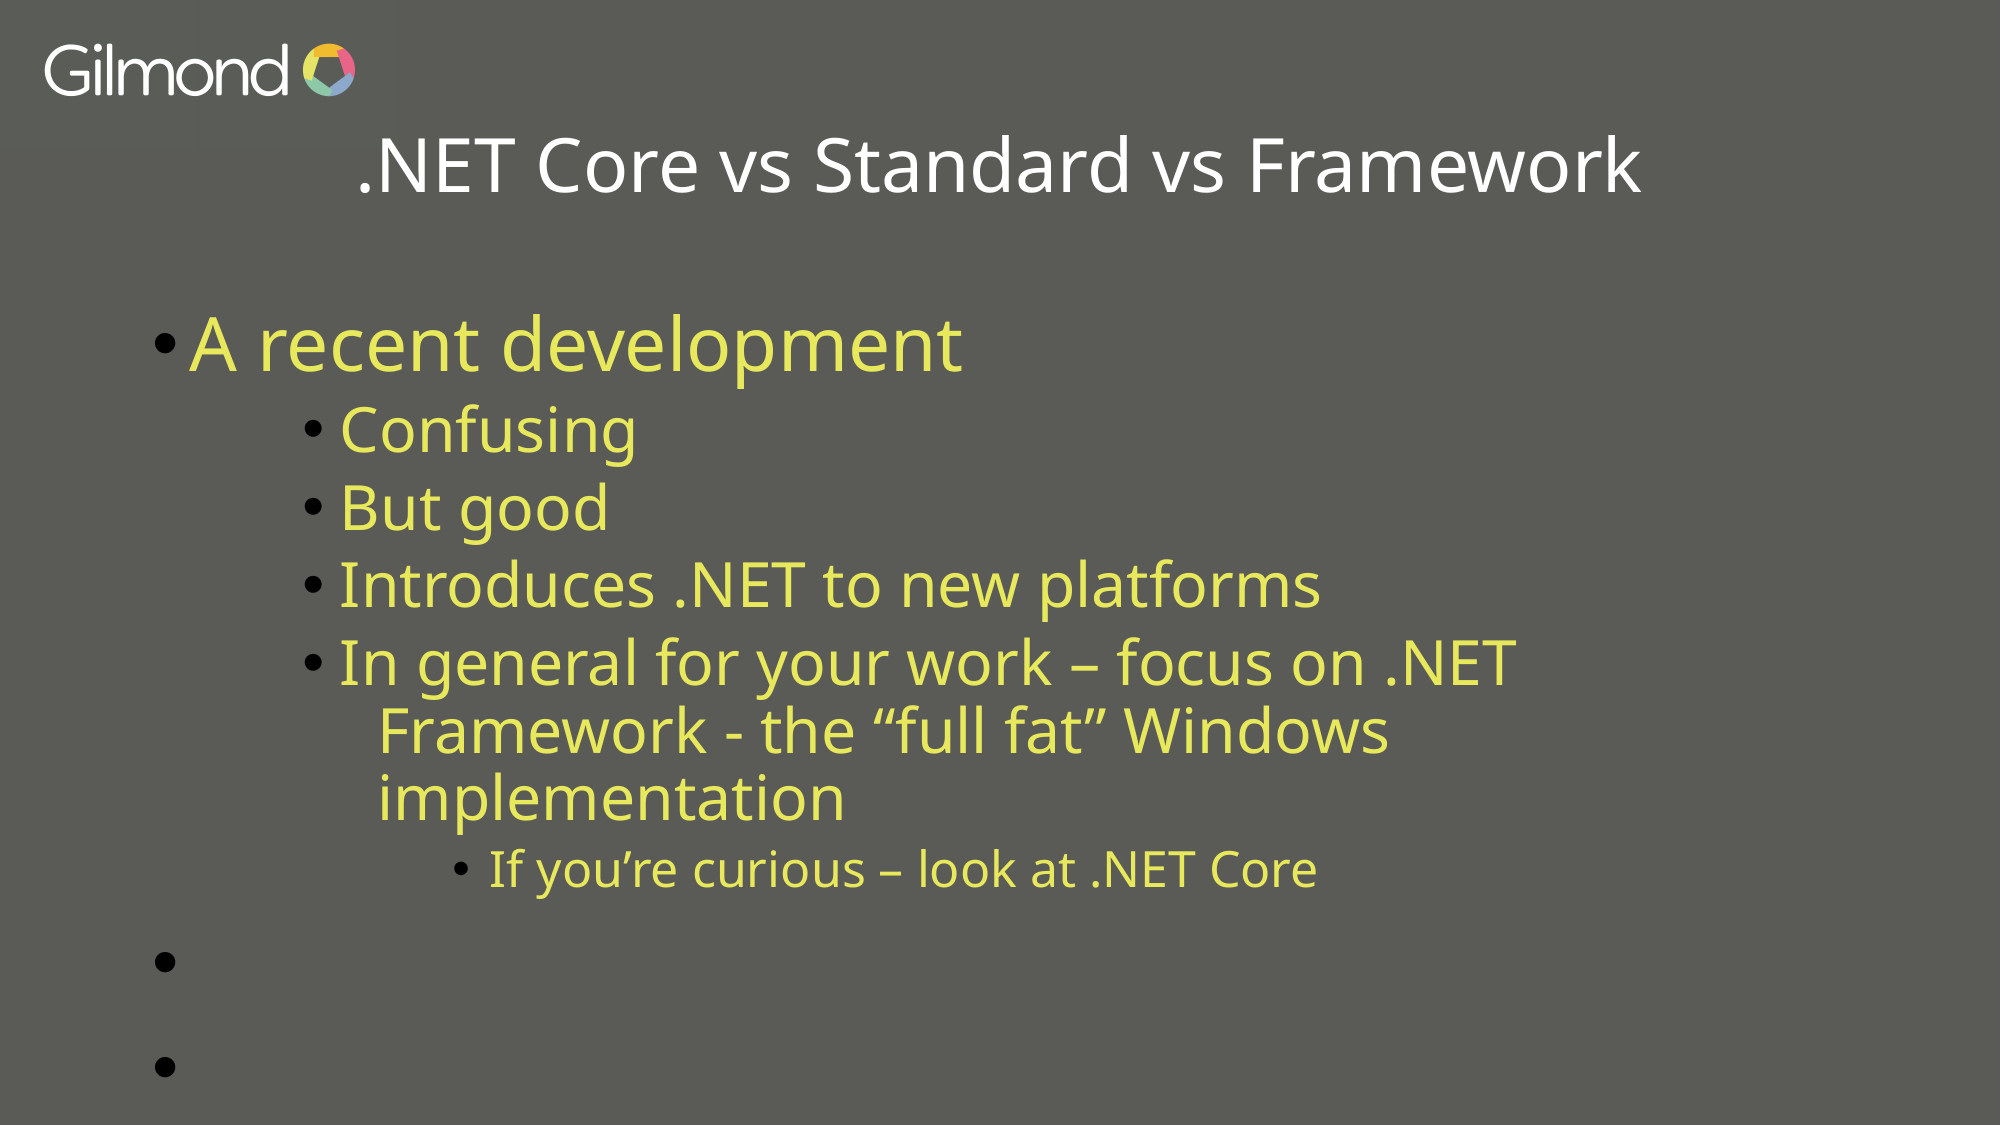

# .NET Core vs Standard vs Framework
A recent development
Confusing
But good
Introduces .NET to new platforms
In general for your work – focus on .NET Framework - the “full fat” Windows implementation
If you’re curious – look at .NET Core